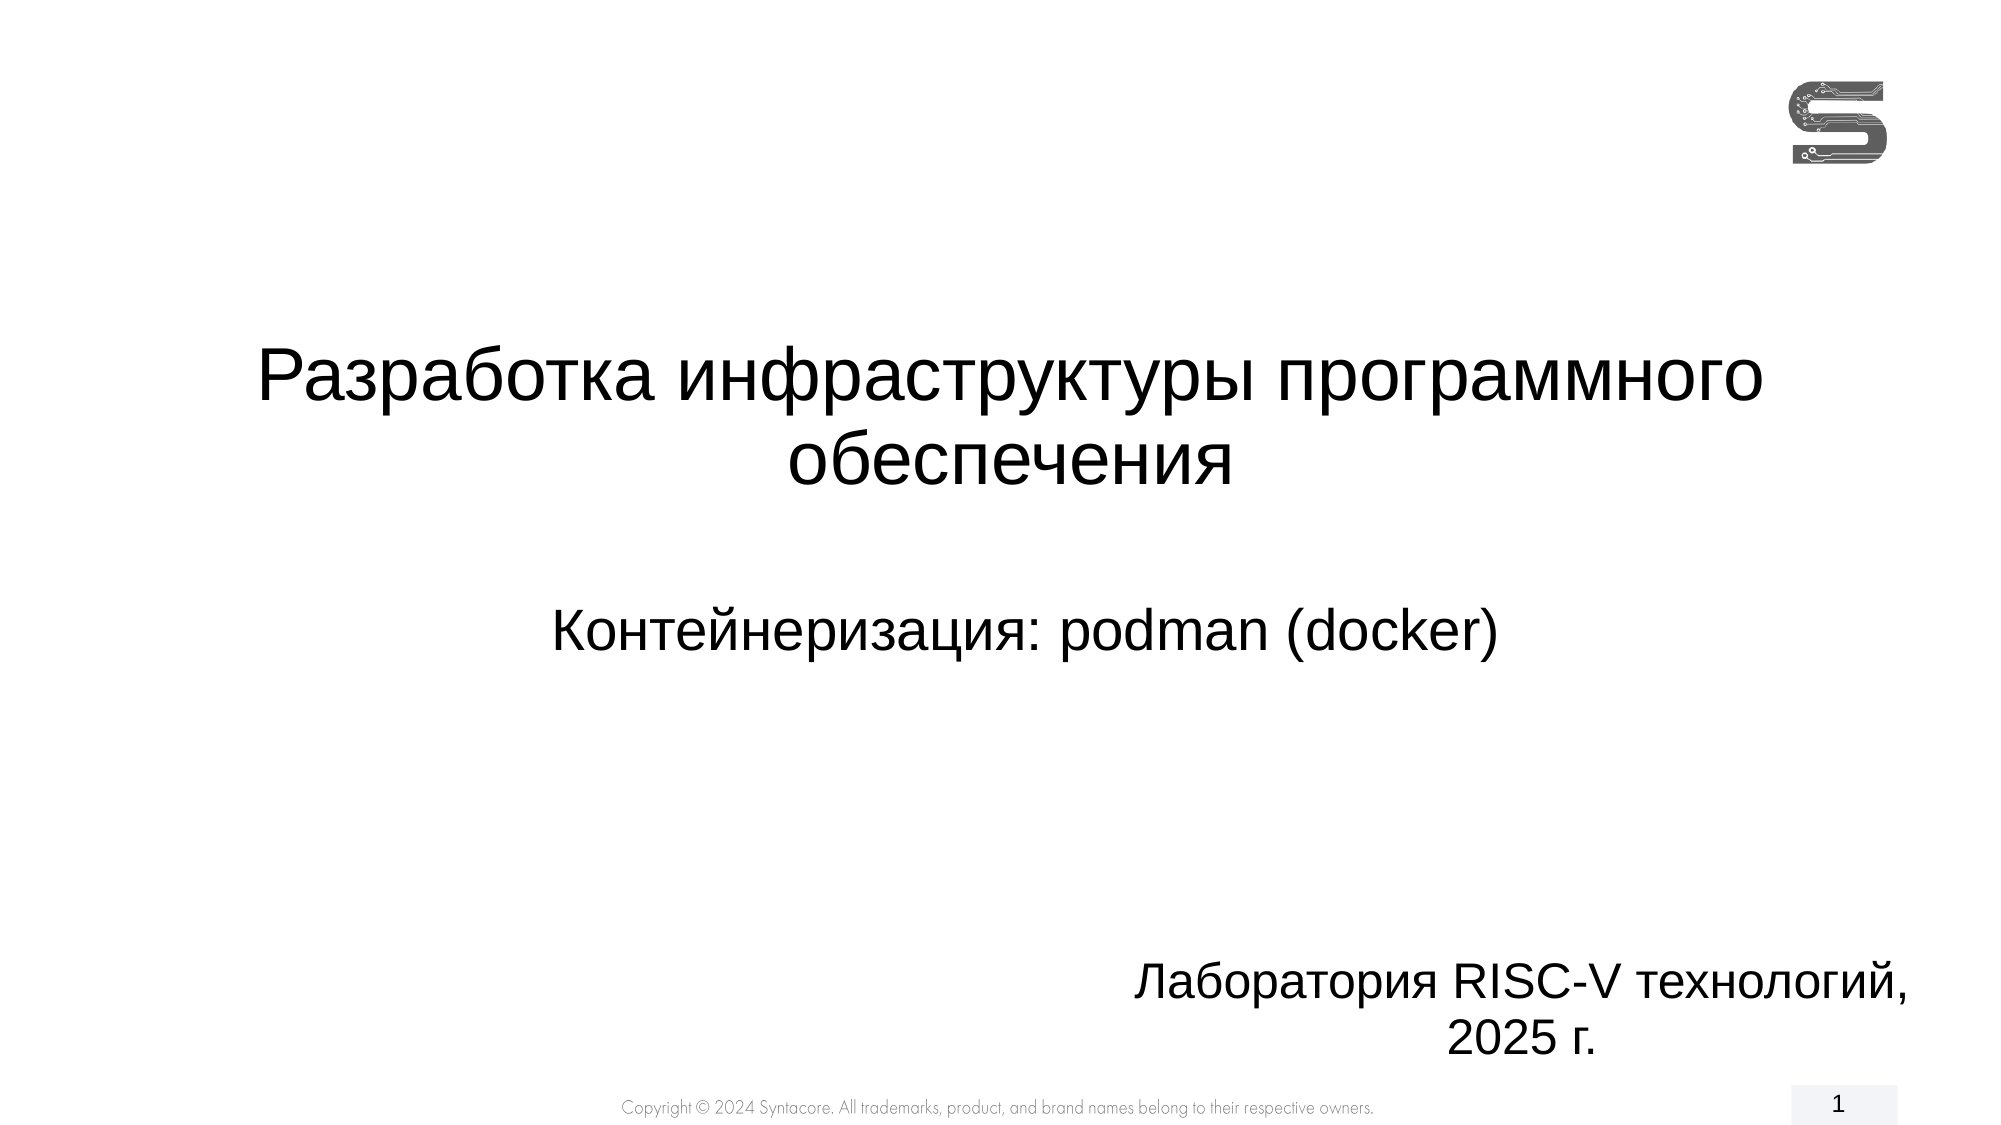

Разработка инфраструктуры программного обеспечения
Контейнеризация: podman (docker)
Лаборатория RISC-V технологий, 2025 г.